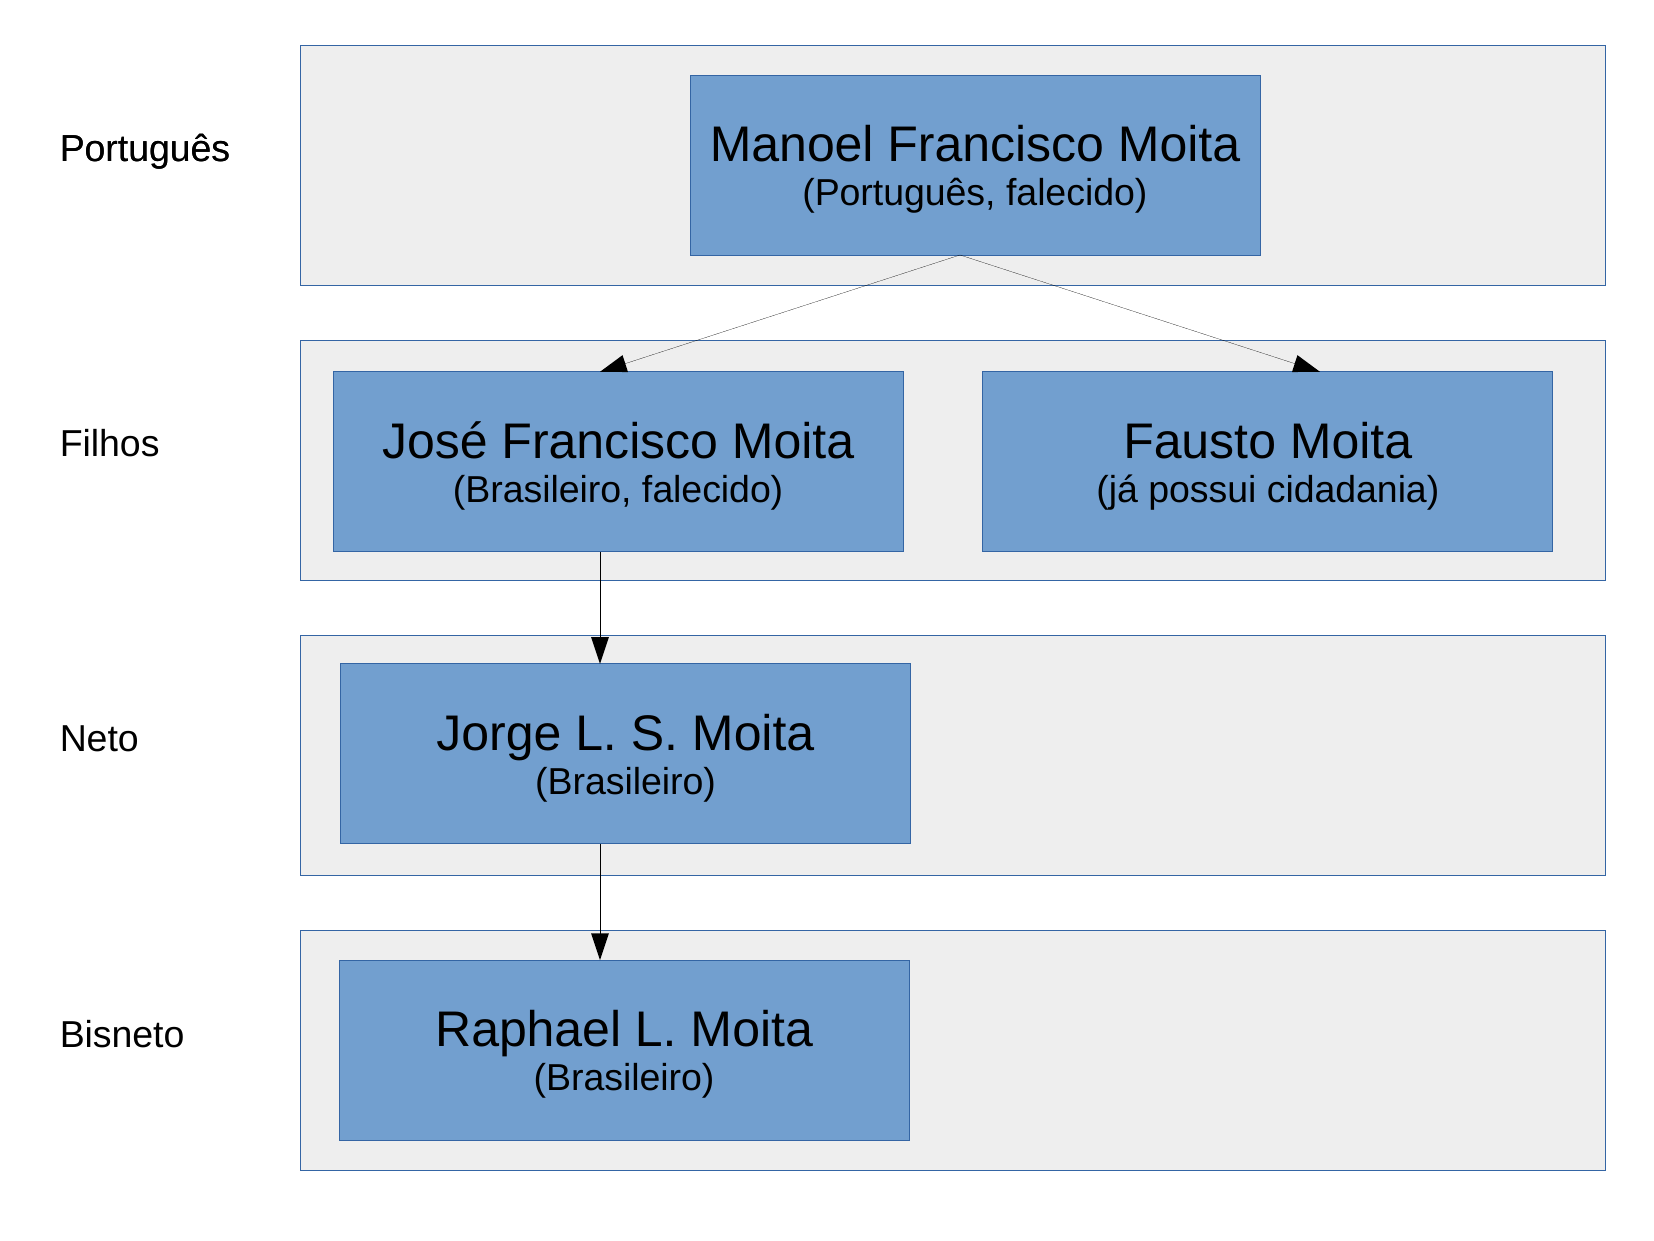

Manoel Francisco Moita
(Português, falecido)
Português
Português
José Francisco Moita
(Brasileiro, falecido)
Fausto Moita
(já possui cidadania)
Filhos
Jorge L. S. Moita
(Brasileiro)
Neto
Raphael L. Moita
(Brasileiro)
Bisneto